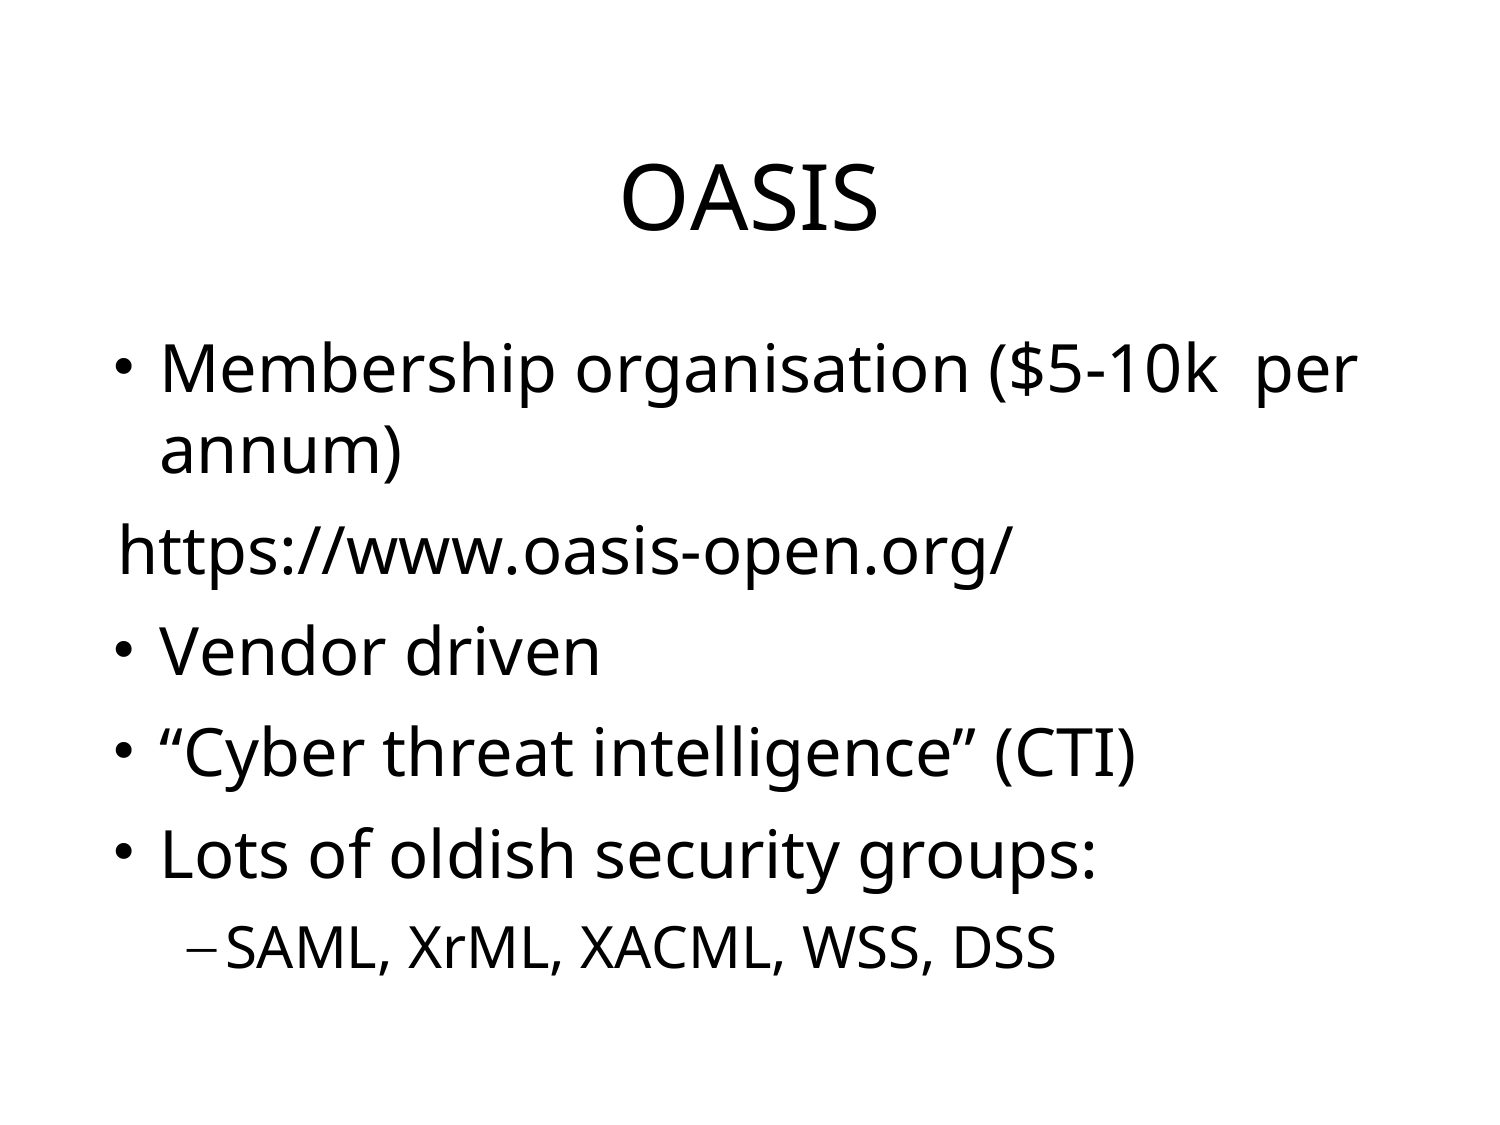

# OASIS
Membership organisation ($5-10k per annum)
https://www.oasis-open.org/
Vendor driven
“Cyber threat intelligence” (CTI)
Lots of oldish security groups:
SAML, XrML, XACML, WSS, DSS